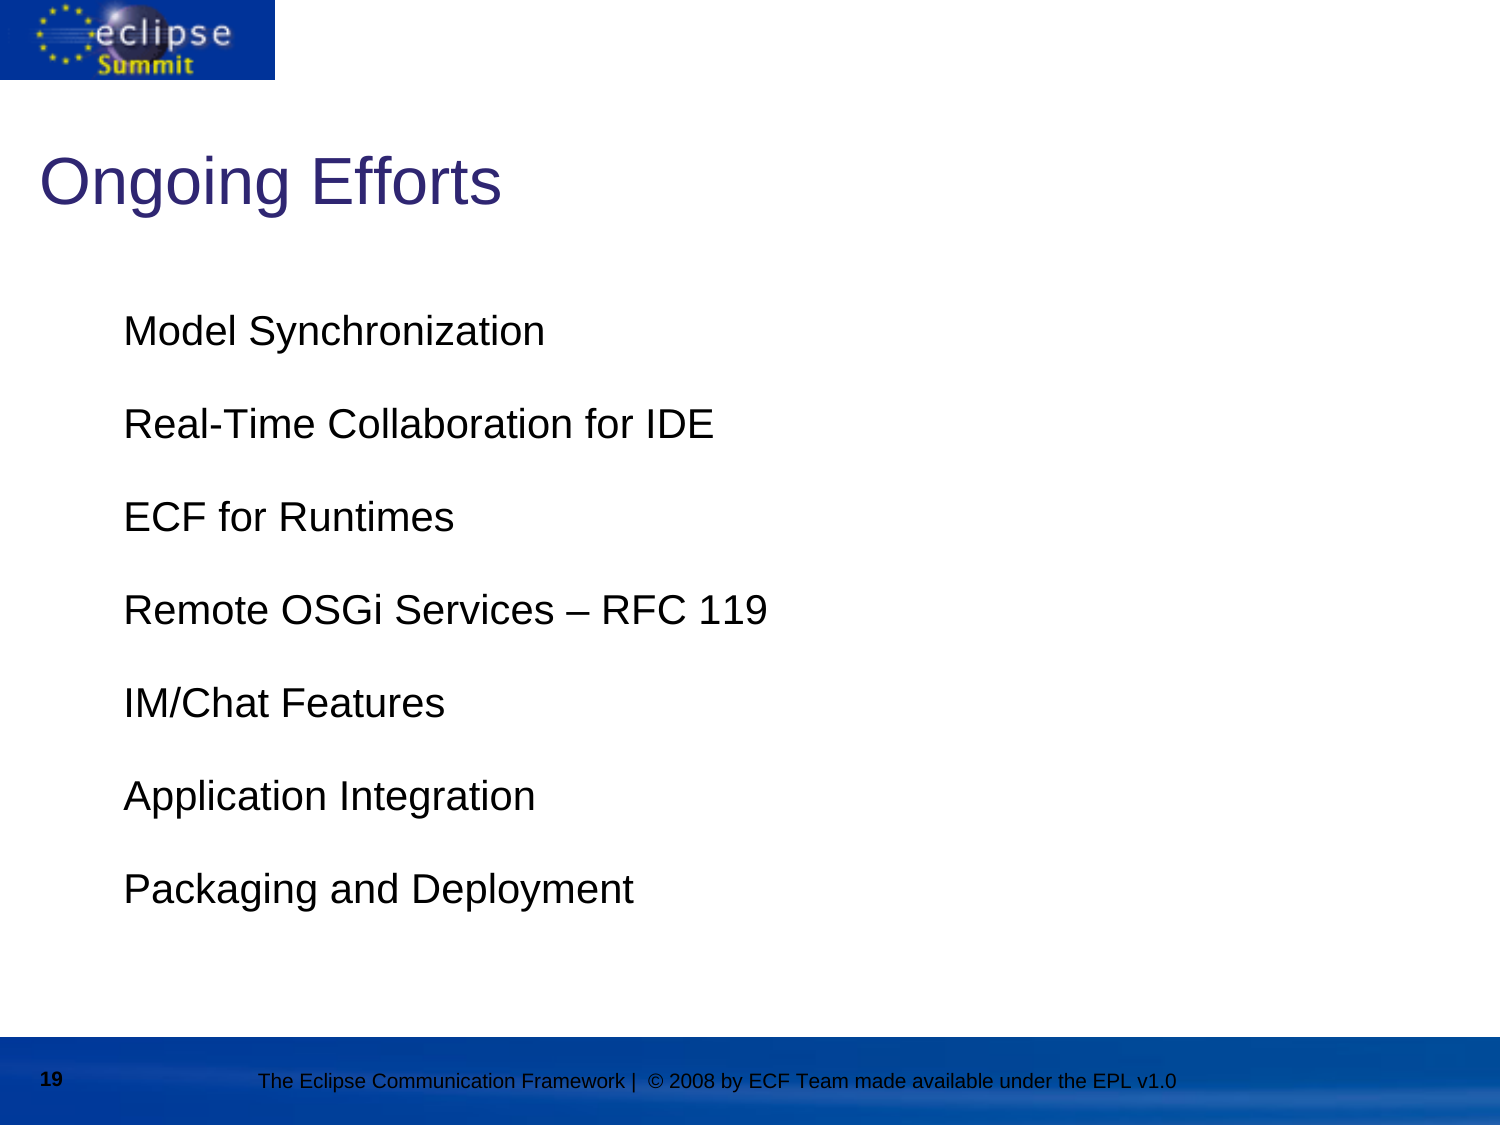

# Ongoing Efforts
Model Synchronization
Real-Time Collaboration for IDE
ECF for Runtimes
Remote OSGi Services – RFC 119
IM/Chat Features
Application Integration
Packaging and Deployment
19